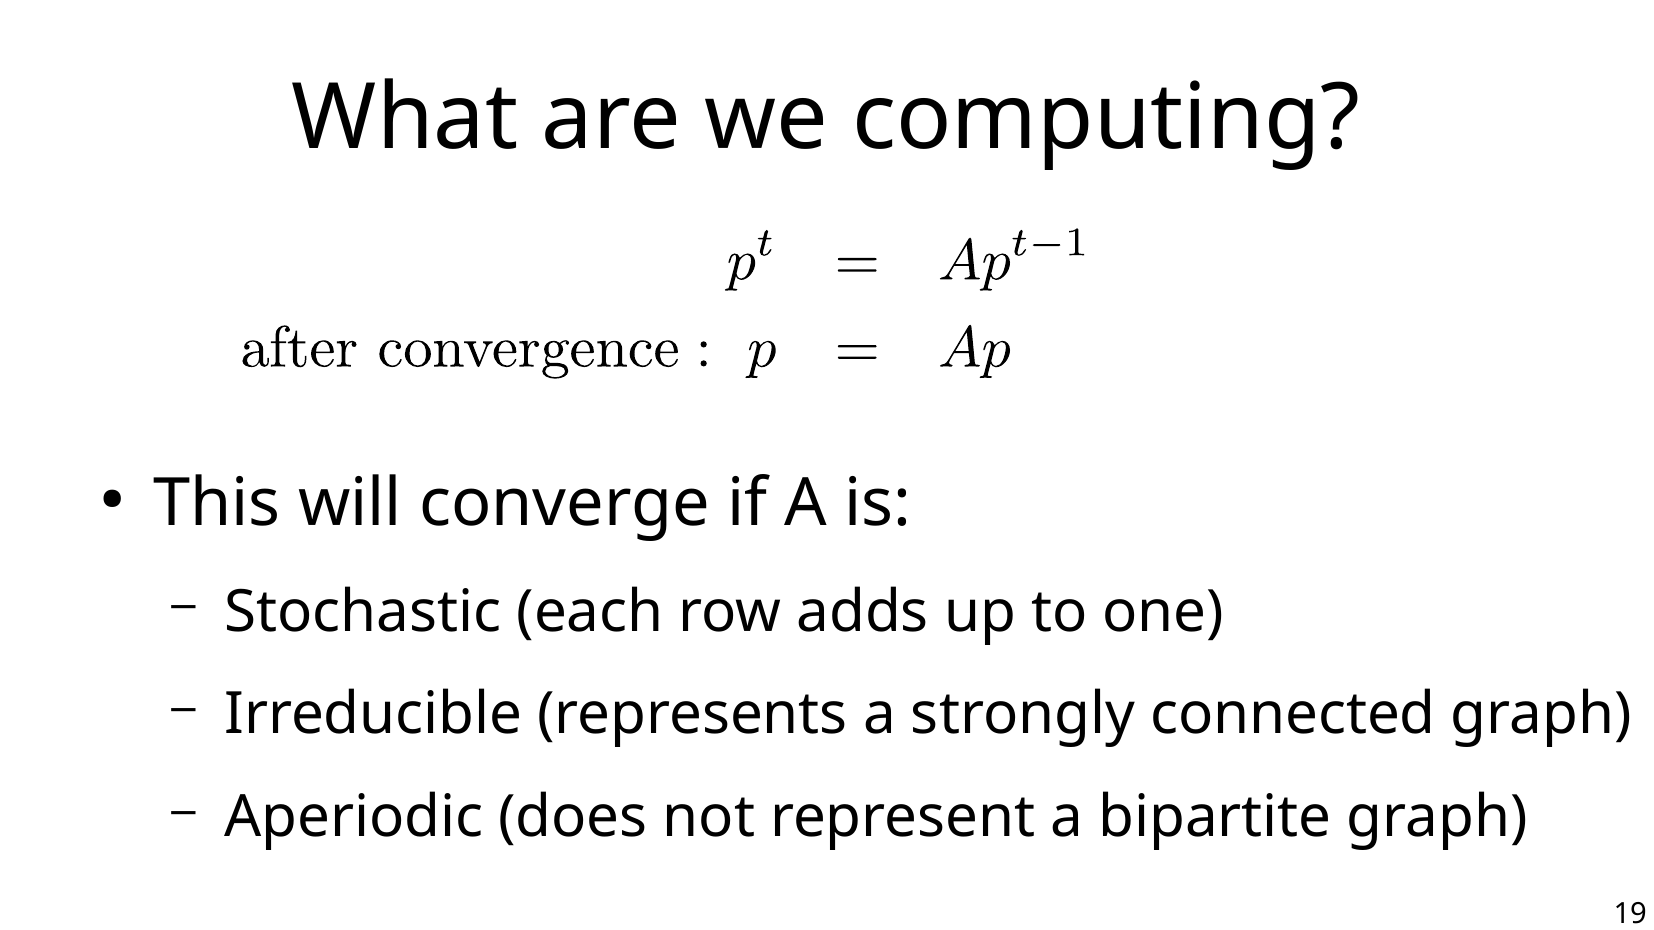

# What are we computing?
This will converge if A is:
Stochastic (each row adds up to one)
Irreducible (represents a strongly connected graph)
Aperiodic (does not represent a bipartite graph)
19